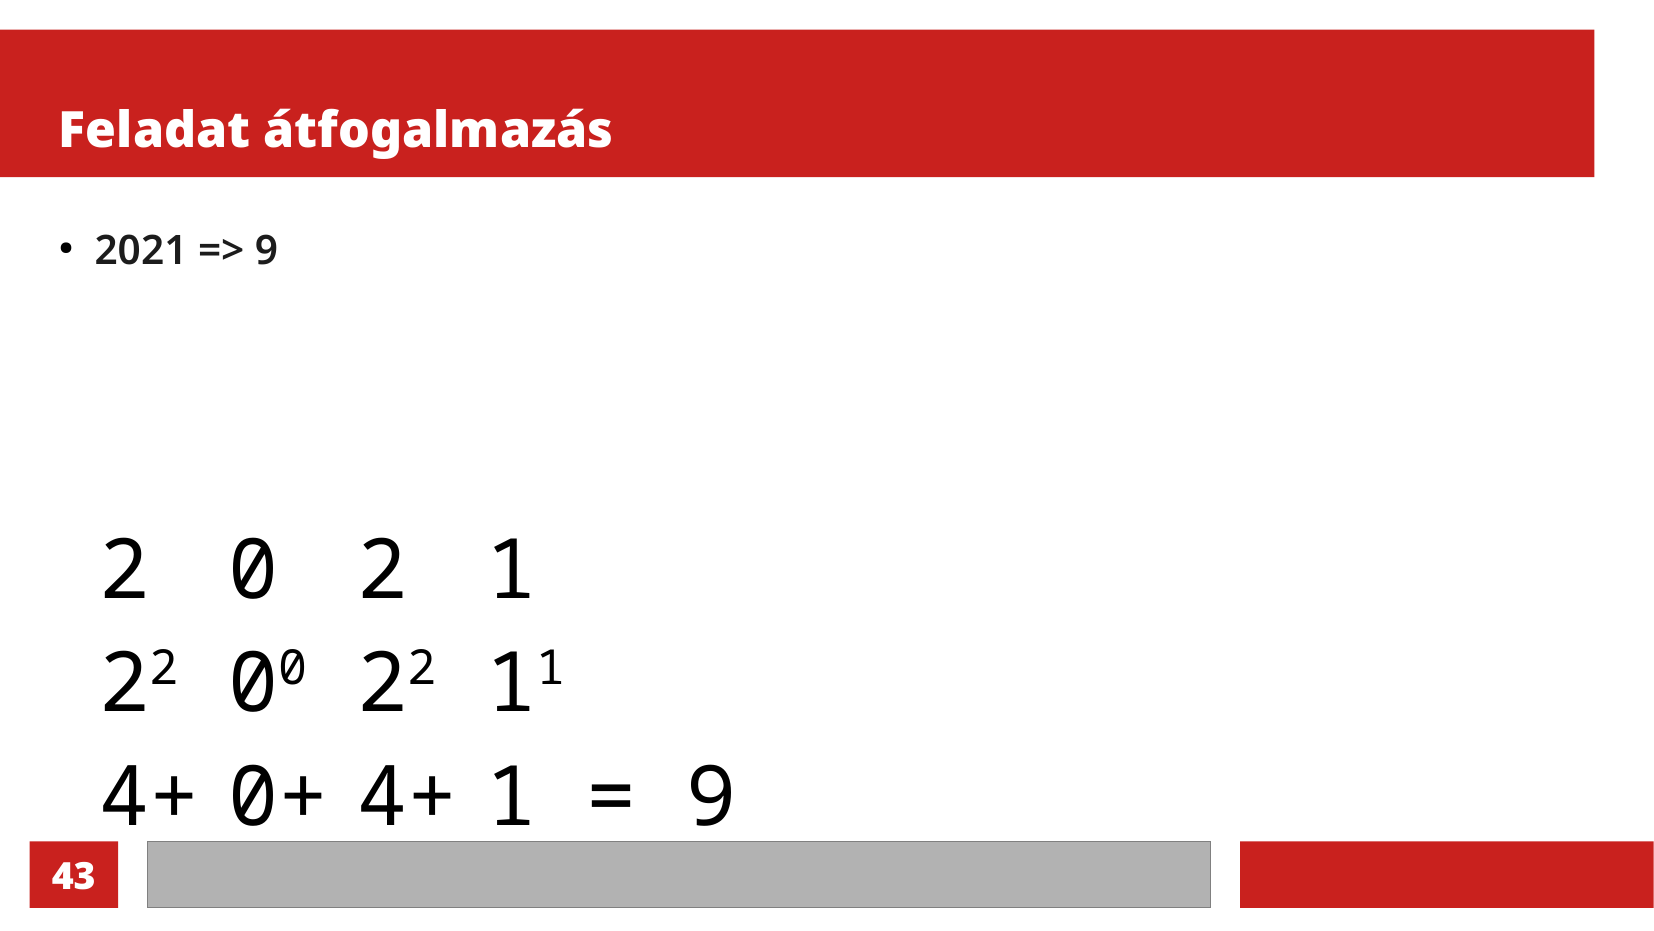

# Feladat átfogalmazás
2021 => 9
2 0 2 1
22 00 22 11
4+ 0+ 4+ 1 = 9
43